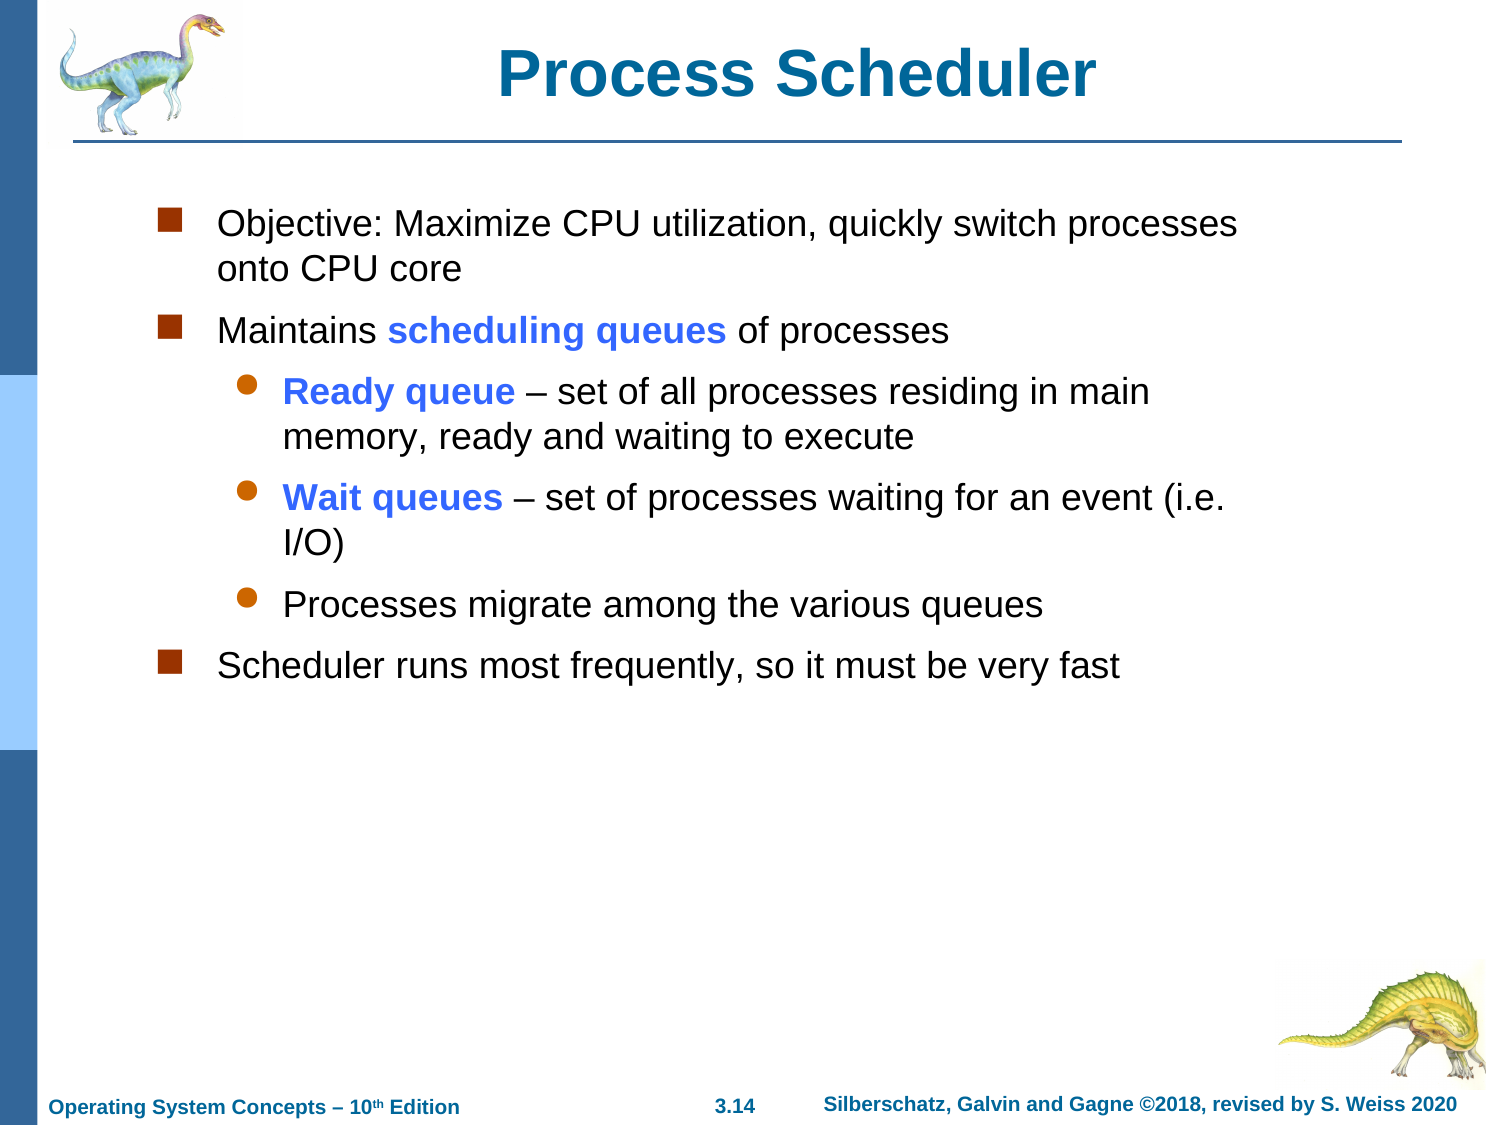

# Process Scheduler
Objective: Maximize CPU utilization, quickly switch processes onto CPU core
Maintains scheduling queues of processes
Ready queue – set of all processes residing in main memory, ready and waiting to execute
Wait queues – set of processes waiting for an event (i.e. I/O)
Processes migrate among the various queues
Scheduler runs most frequently, so it must be very fast